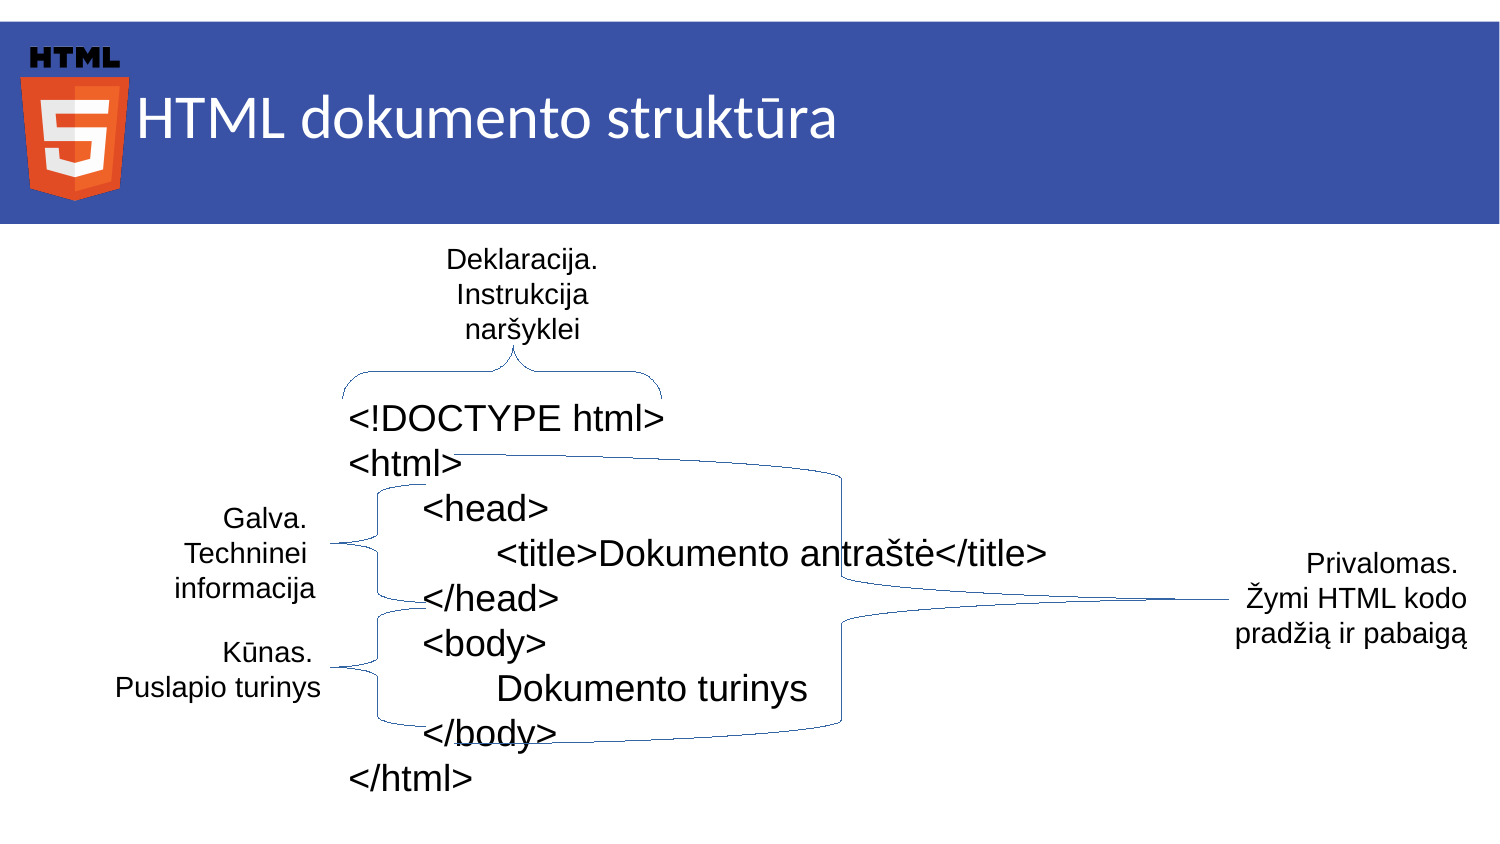

HTML dokumento struktūra
Deklaracija. Instrukcija naršyklei
<!DOCTYPE html>
<html>
	<head>
		<title>Dokumento antraštė</title>
	</head>
	<body>
		Dokumento turinys
	</body>
</html>
Galva.
Techninei
informacija
Privalomas.
Žymi HTML kodo pradžią ir pabaigą
Kūnas.
Puslapio turinys